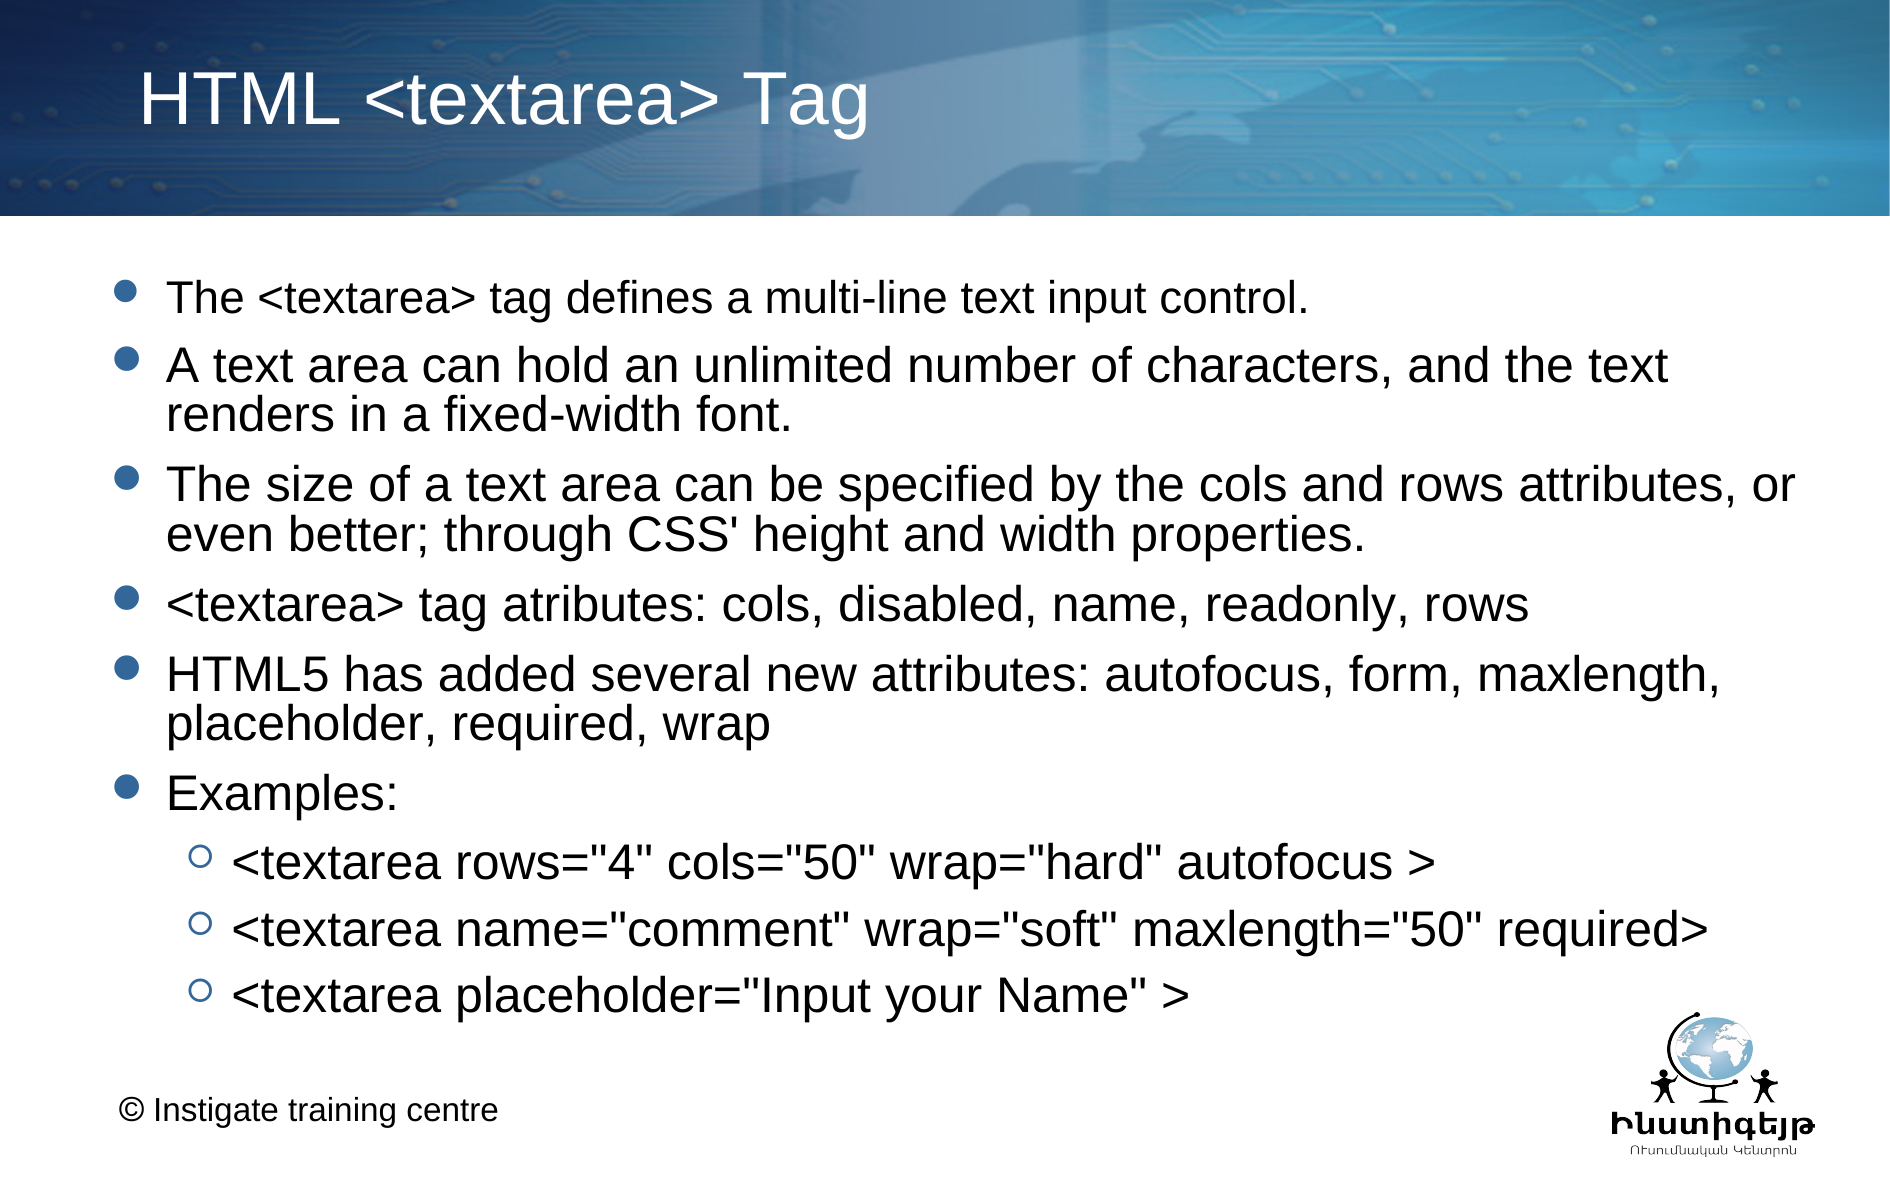

HTML <textarea> Tag
# The <textarea> tag defines a multi-line text input control.
A text area can hold an unlimited number of characters, and the text renders in a fixed-width font.
The size of a text area can be specified by the cols and rows attributes, or even better; through CSS' height and width properties.
<textarea> tag atributes: cols, disabled, name, readonly, rows
HTML5 has added several new attributes: autofocus, form, maxlength, placeholder, required, wrap
Examples:
<textarea rows="4" cols="50" wrap="hard" autofocus >
<textarea name="comment" wrap="soft" maxlength="50" required>
<textarea placeholder="Input your Name" >